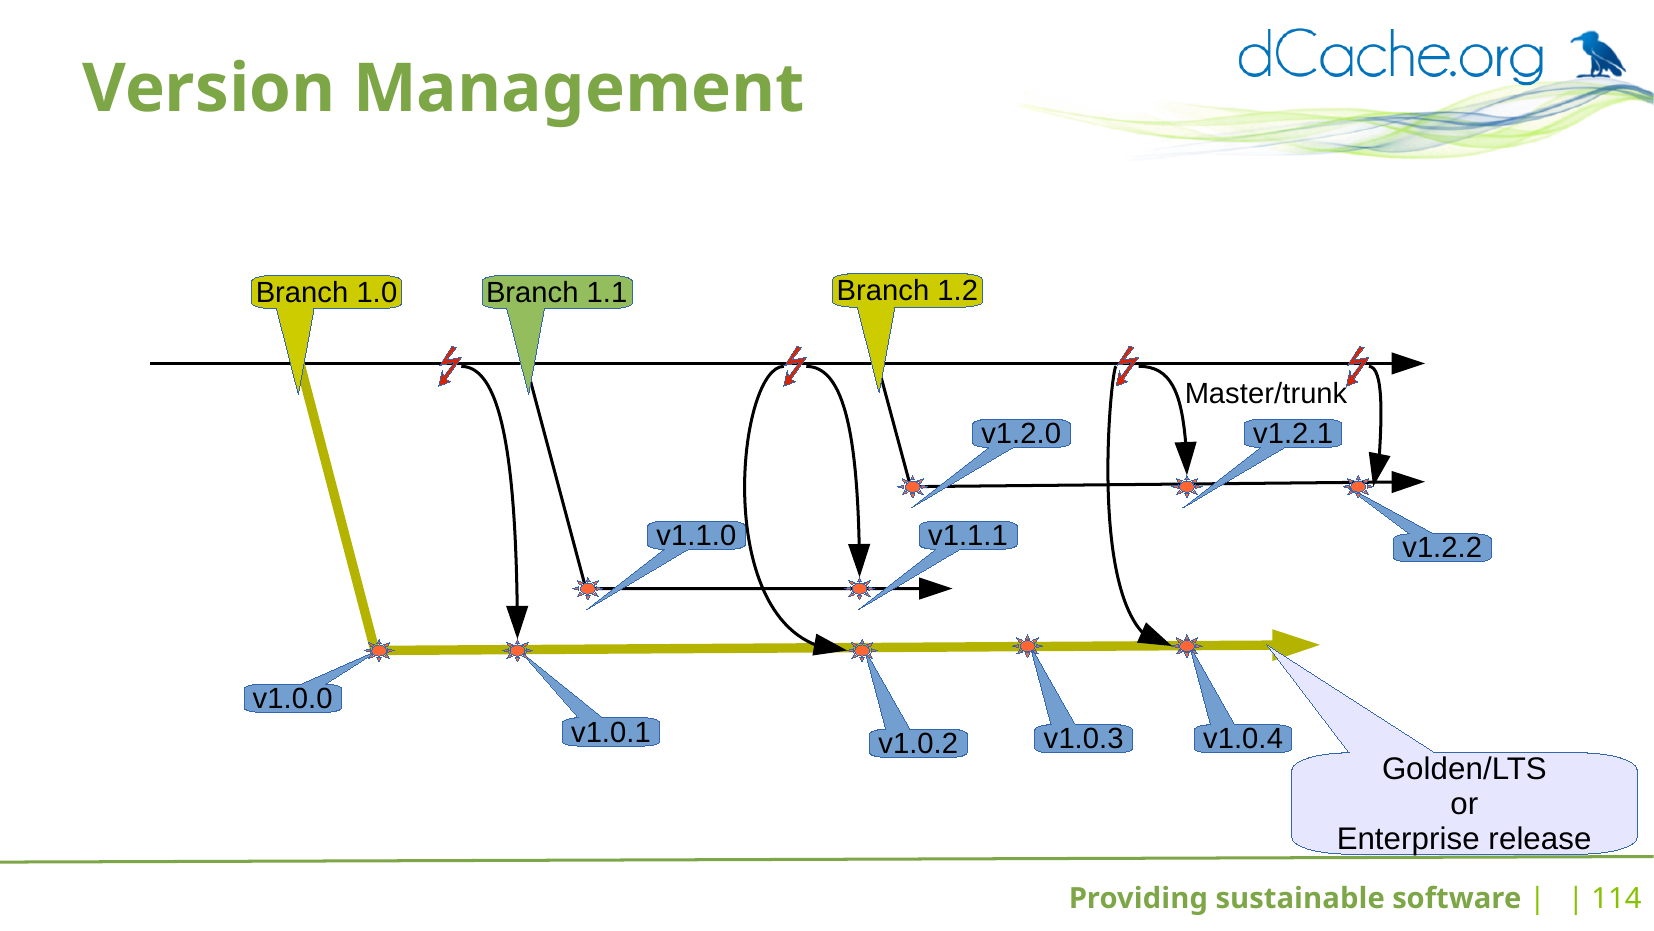

# Version Management
Branch 1.2
Branch 1.0
Branch 1.1
Master/trunk
v1.2.0
v1.2.1
v1.1.0
v1.1.1
v1.2.2
v1.0.0
v1.0.1
v1.0.3
v1.0.4
v1.0.2
Golden/LTS
or
Enterprise release
114